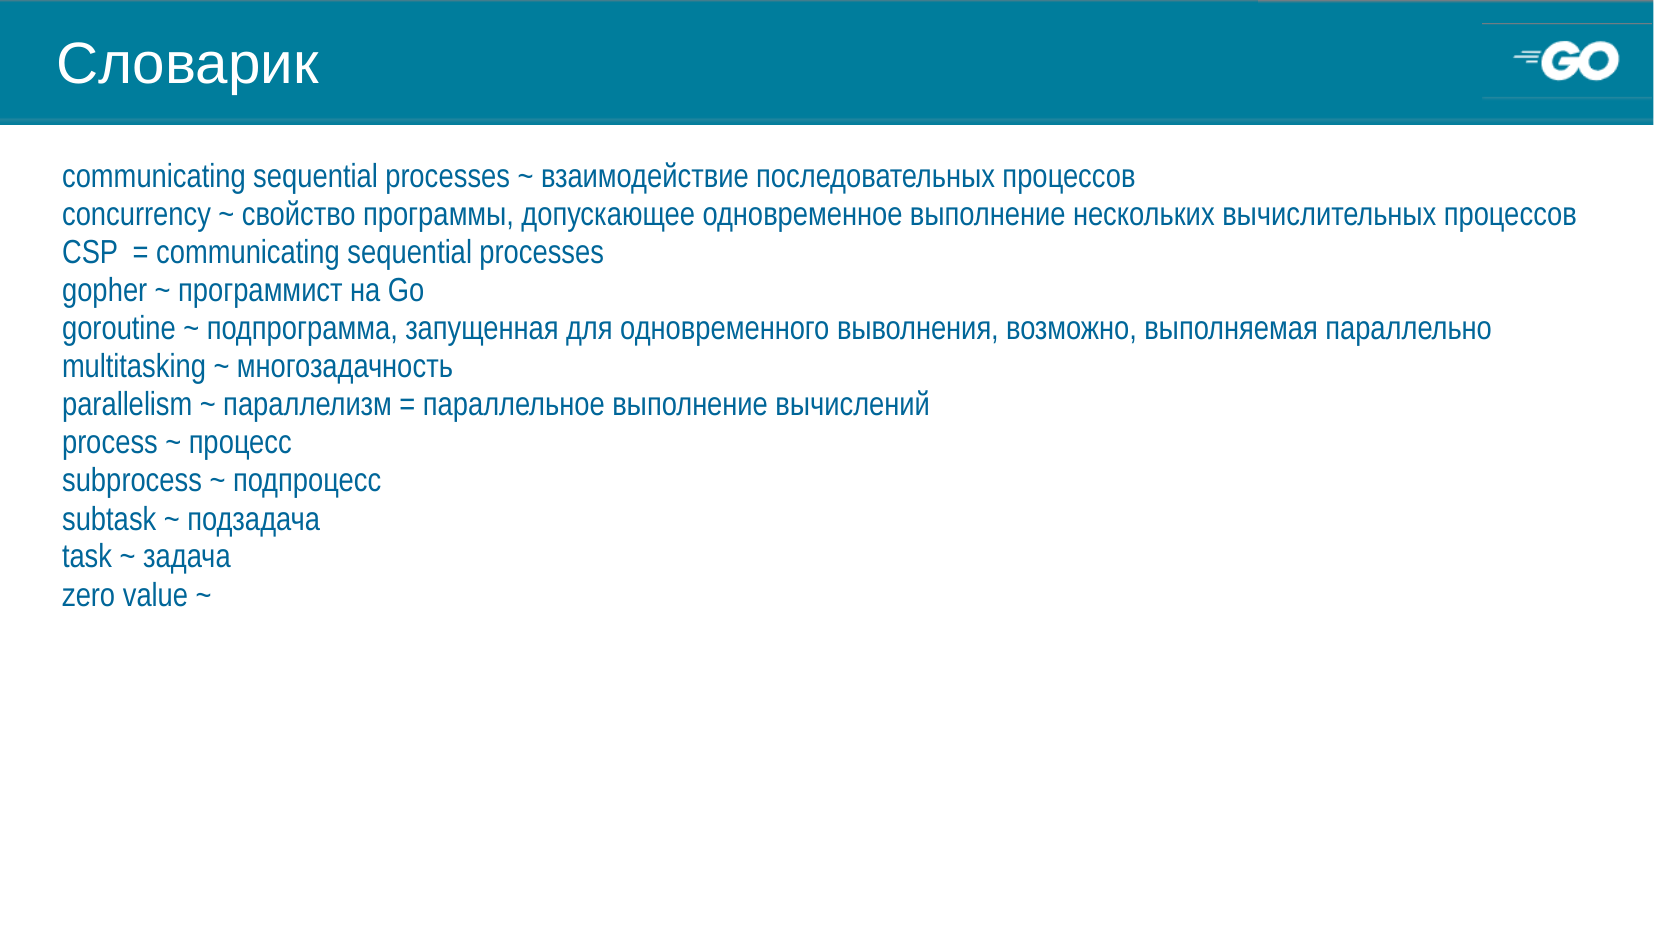

Словарик
communicating sequential processes ~ взаимодействие последовательных процессов
concurrency ~ свойство программы, допускающее одновременное выполнение нескольких вычислительных процессов
CSP = communicating sequential processes
gopher ~ программист на Go
goroutine ~ подпрограмма, запущенная для одновременного выволнения, возможно, выполняемая параллельно
multitasking ~ многозадачность
parallelism ~ параллелизм = параллельное выполнение вычислений
process ~ процесс
subprocess ~ подпроцесс
subtask ~ подзадача
task ~ задача
zero value ~